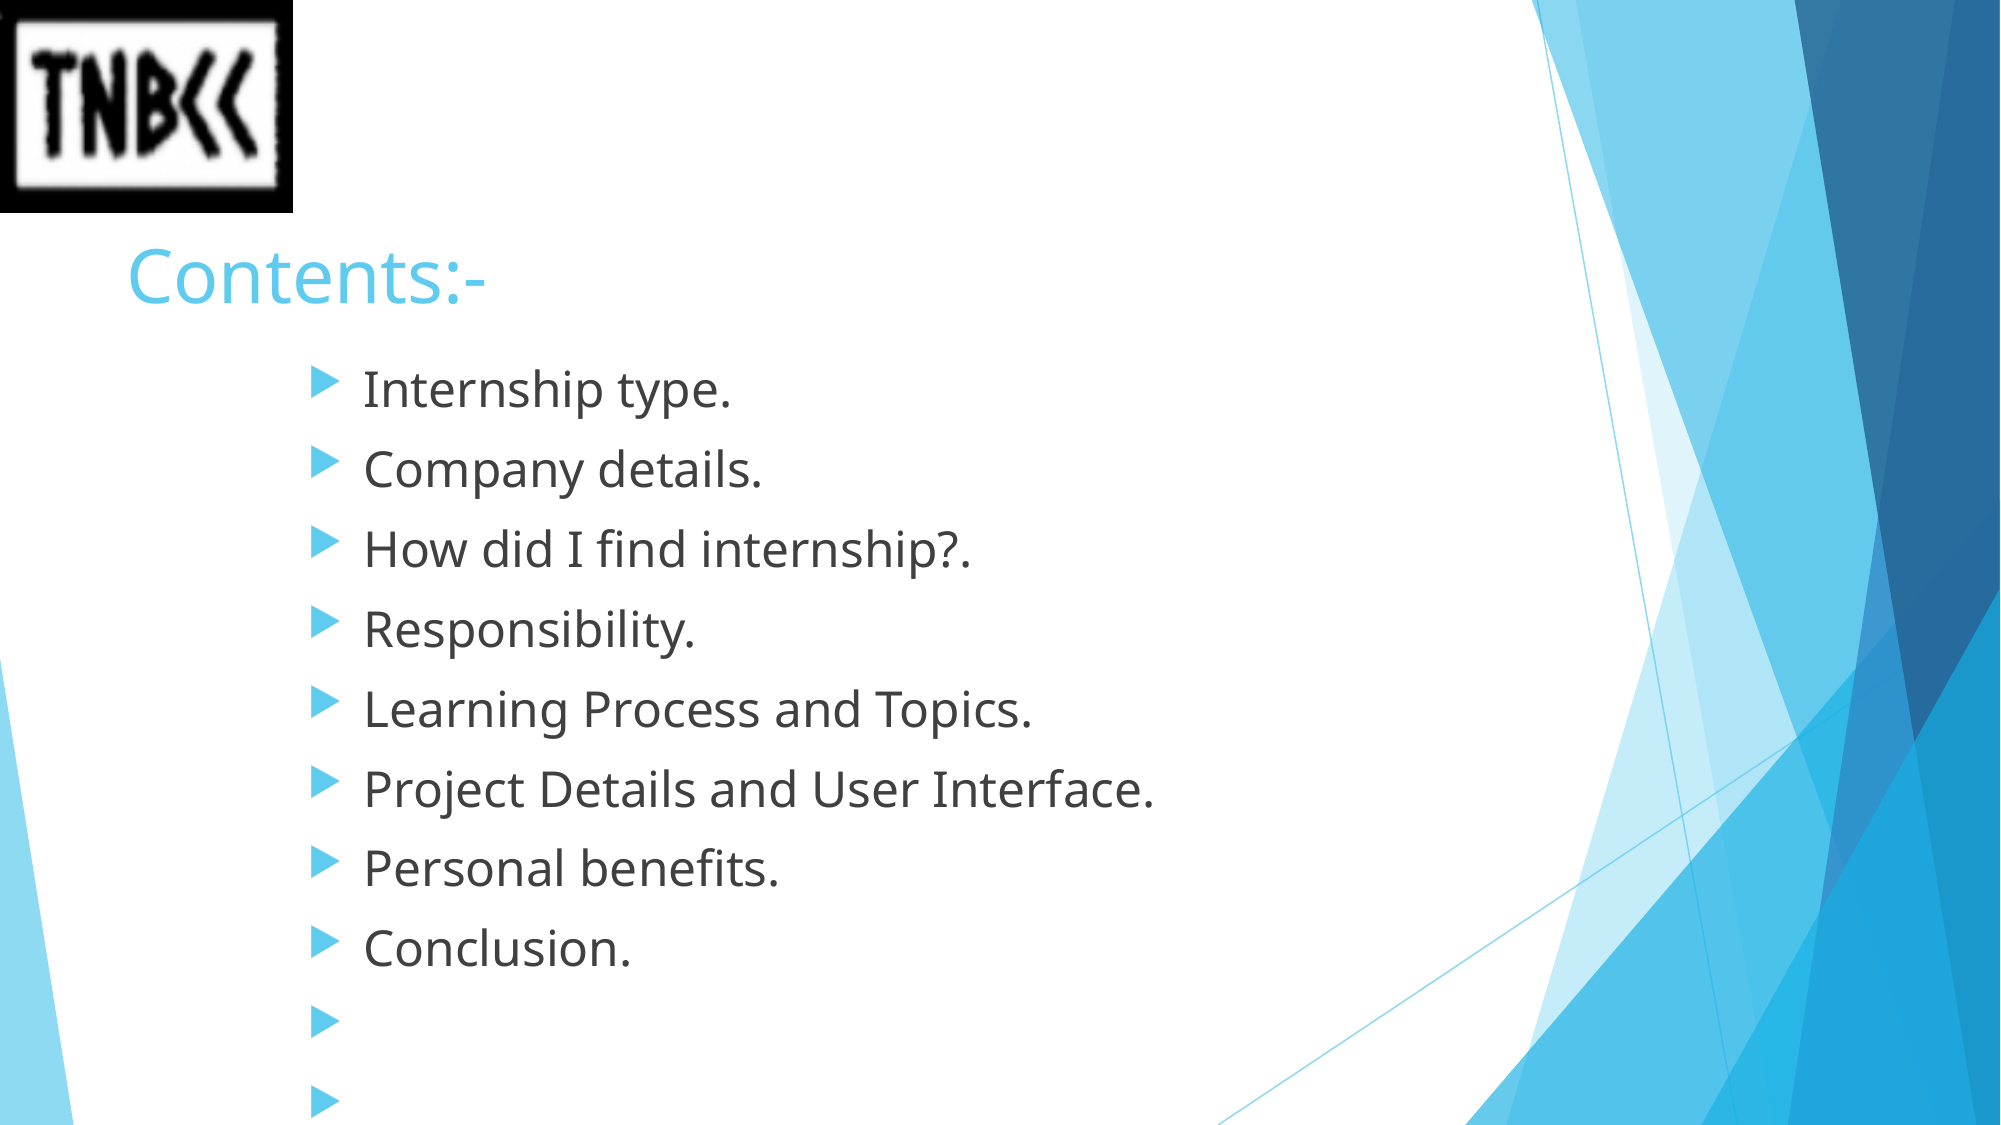

# Contents:-
Internship type.
Company details.
How did I find internship?.
Responsibility.
Learning Process and Topics.
Project Details and User Interface.
Personal benefits.
Conclusion.